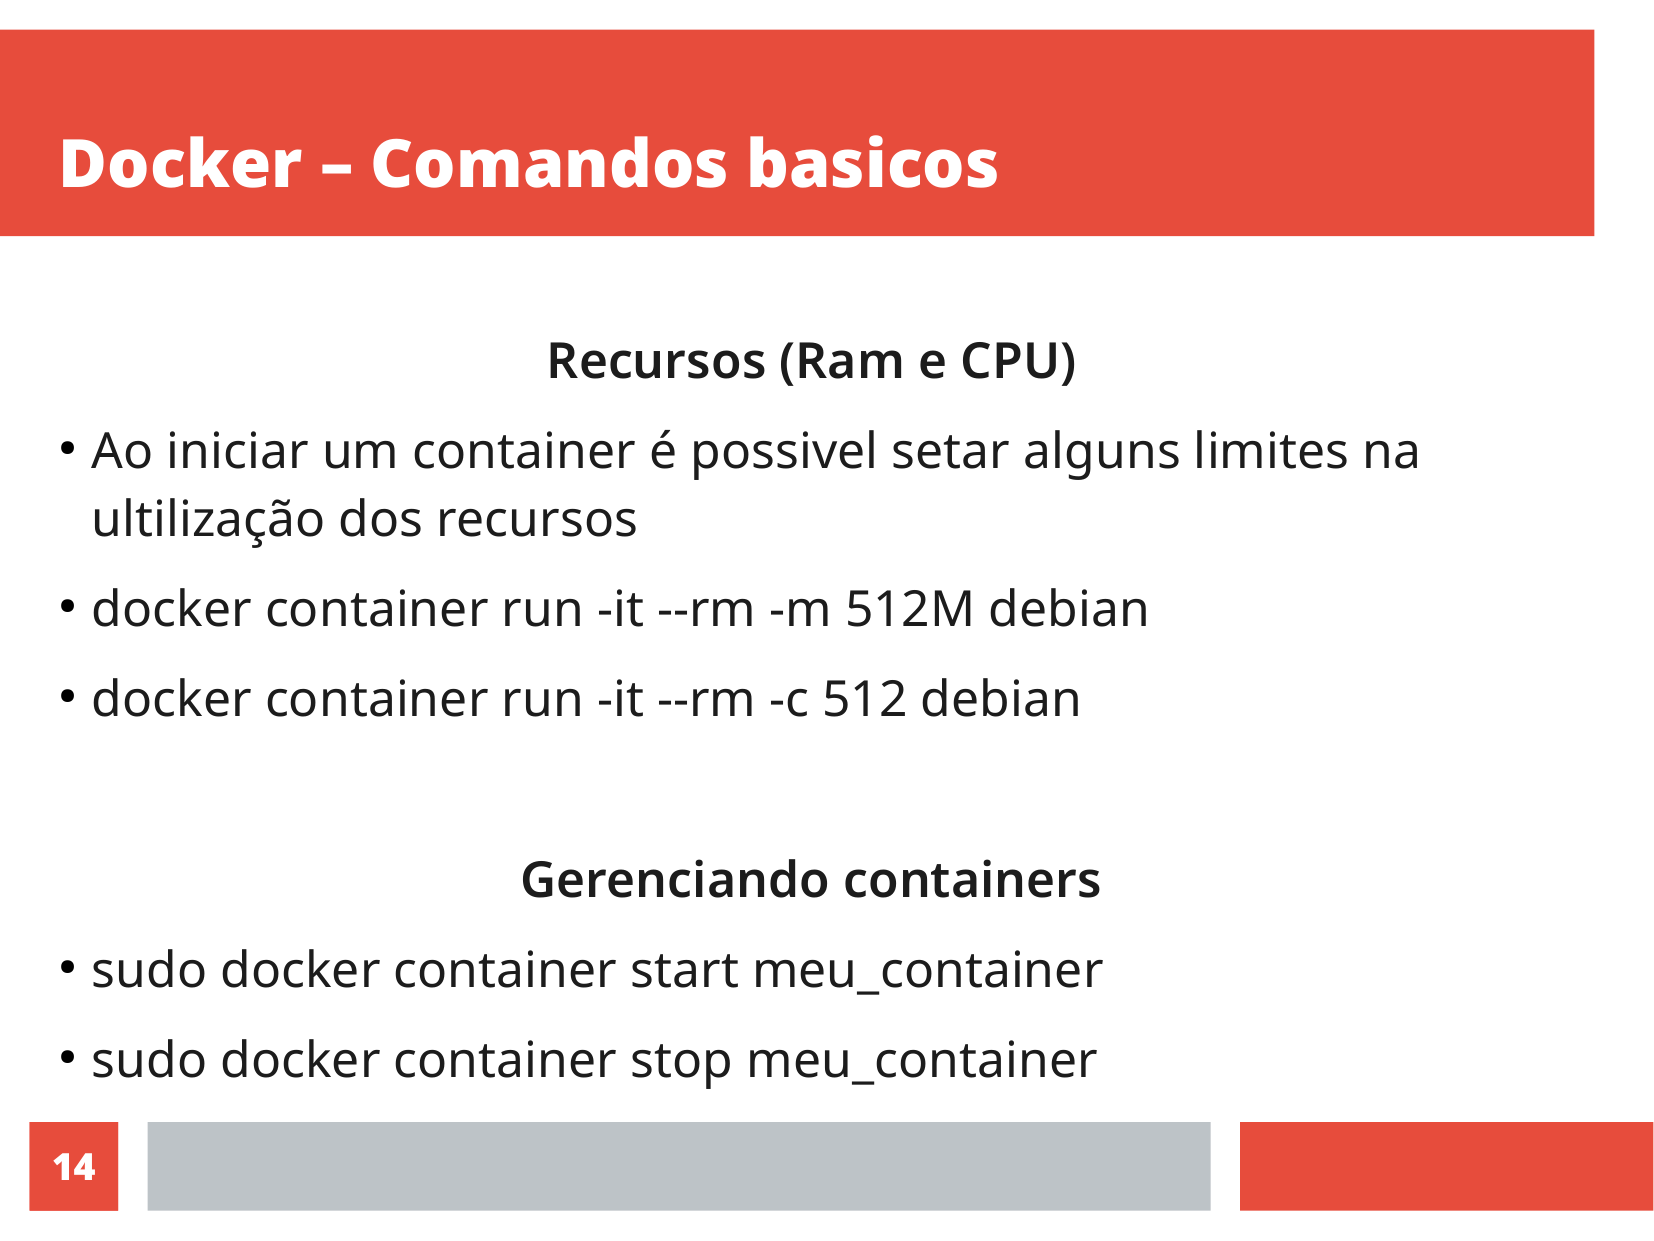

# Docker – Comandos basicos
Recursos (Ram e CPU)
Ao iniciar um container é possivel setar alguns limites na ultilização dos recursos
docker container run -it --rm -m 512M debian
docker container run -it --rm -c 512 debian
Gerenciando containers
sudo docker container start meu_container
sudo docker container stop meu_container
14